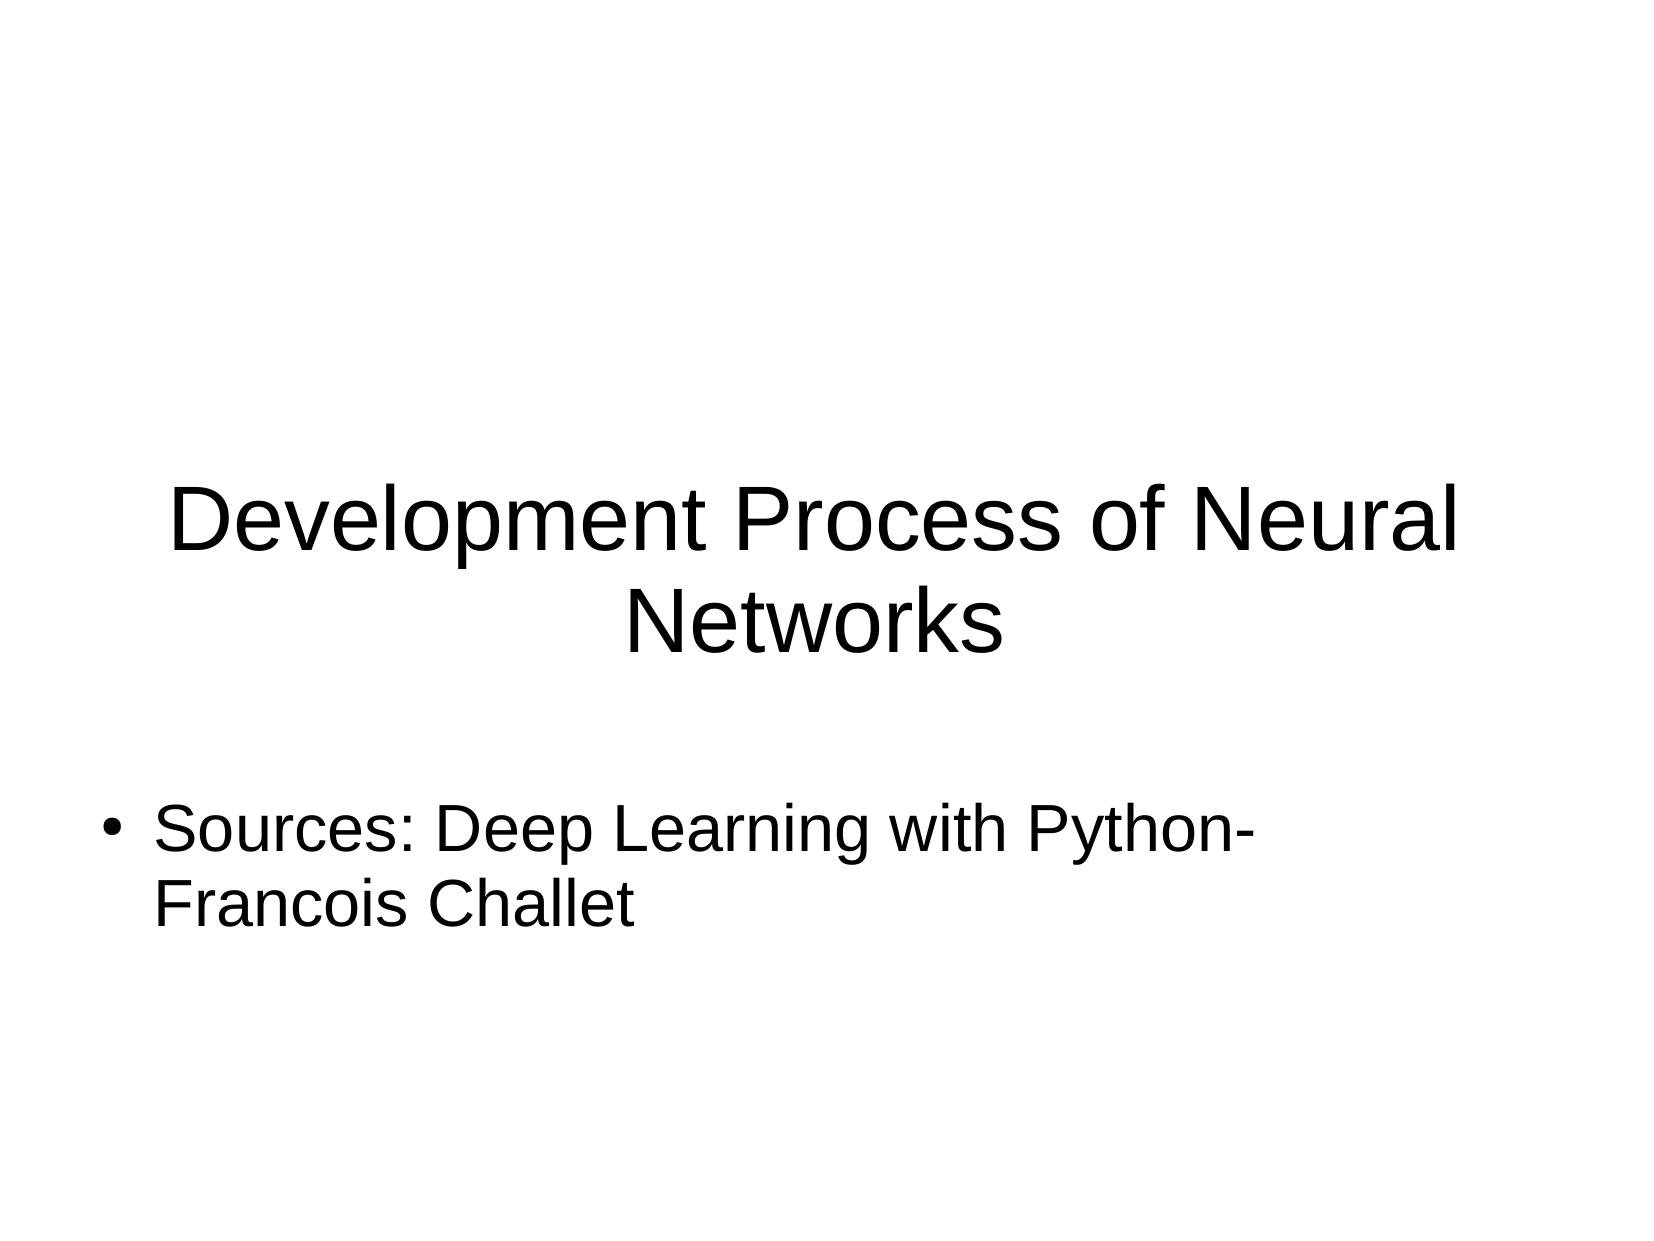

# Development Process of Neural Networks
Sources: Deep Learning with Python- 	Francois Challet